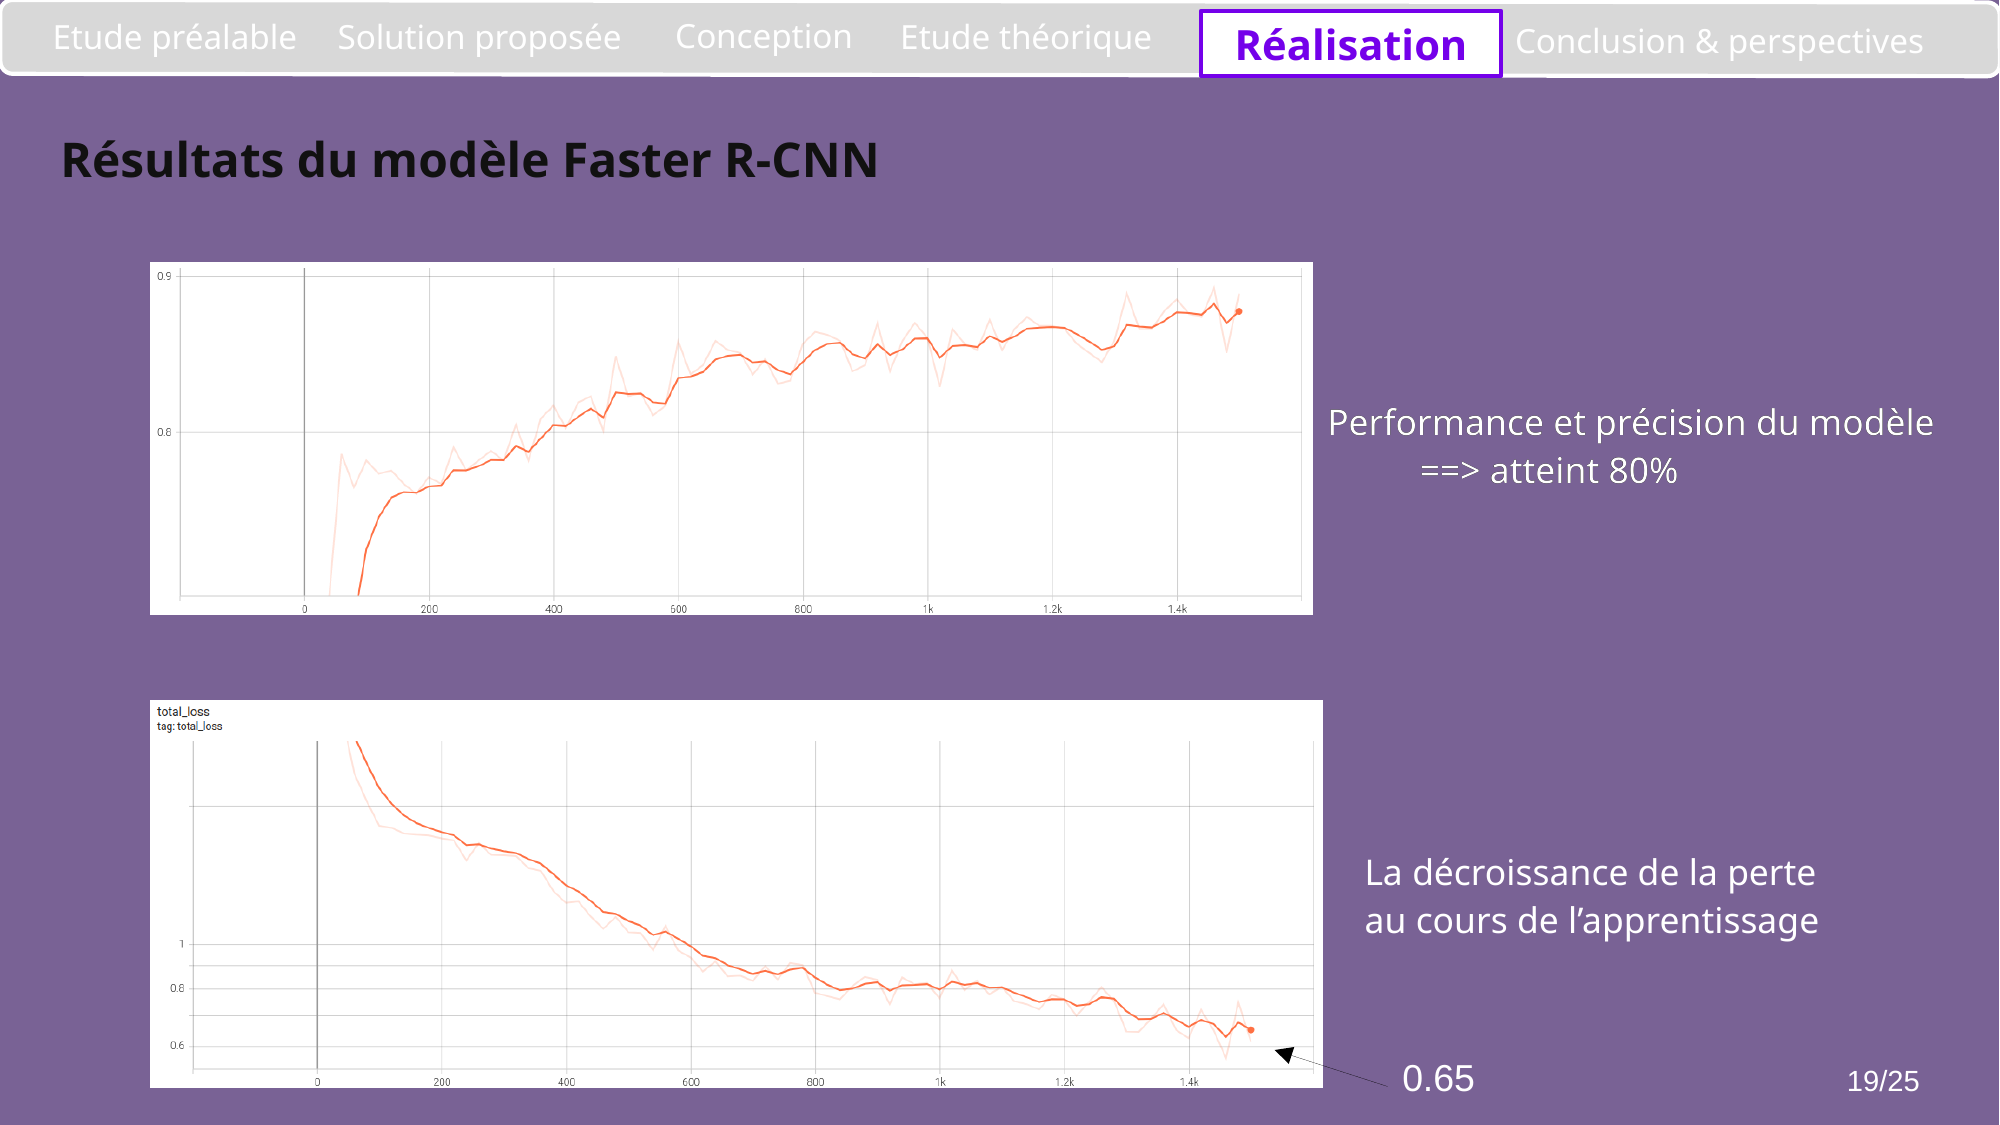

Conception
Solution proposée
Etude théorique
Etude préalable
Réalisation
Conclusion & perspectives
Résultats du modèle Faster R-CNN
Performance et précision du modèle
 ==> atteint 80%
Performance et précision du modèle
 ==> atteint 80%
Performance et précision du modèle
 ==> atteint 80%
La décroissance de la perte
au cours de l’apprentissage
0.65